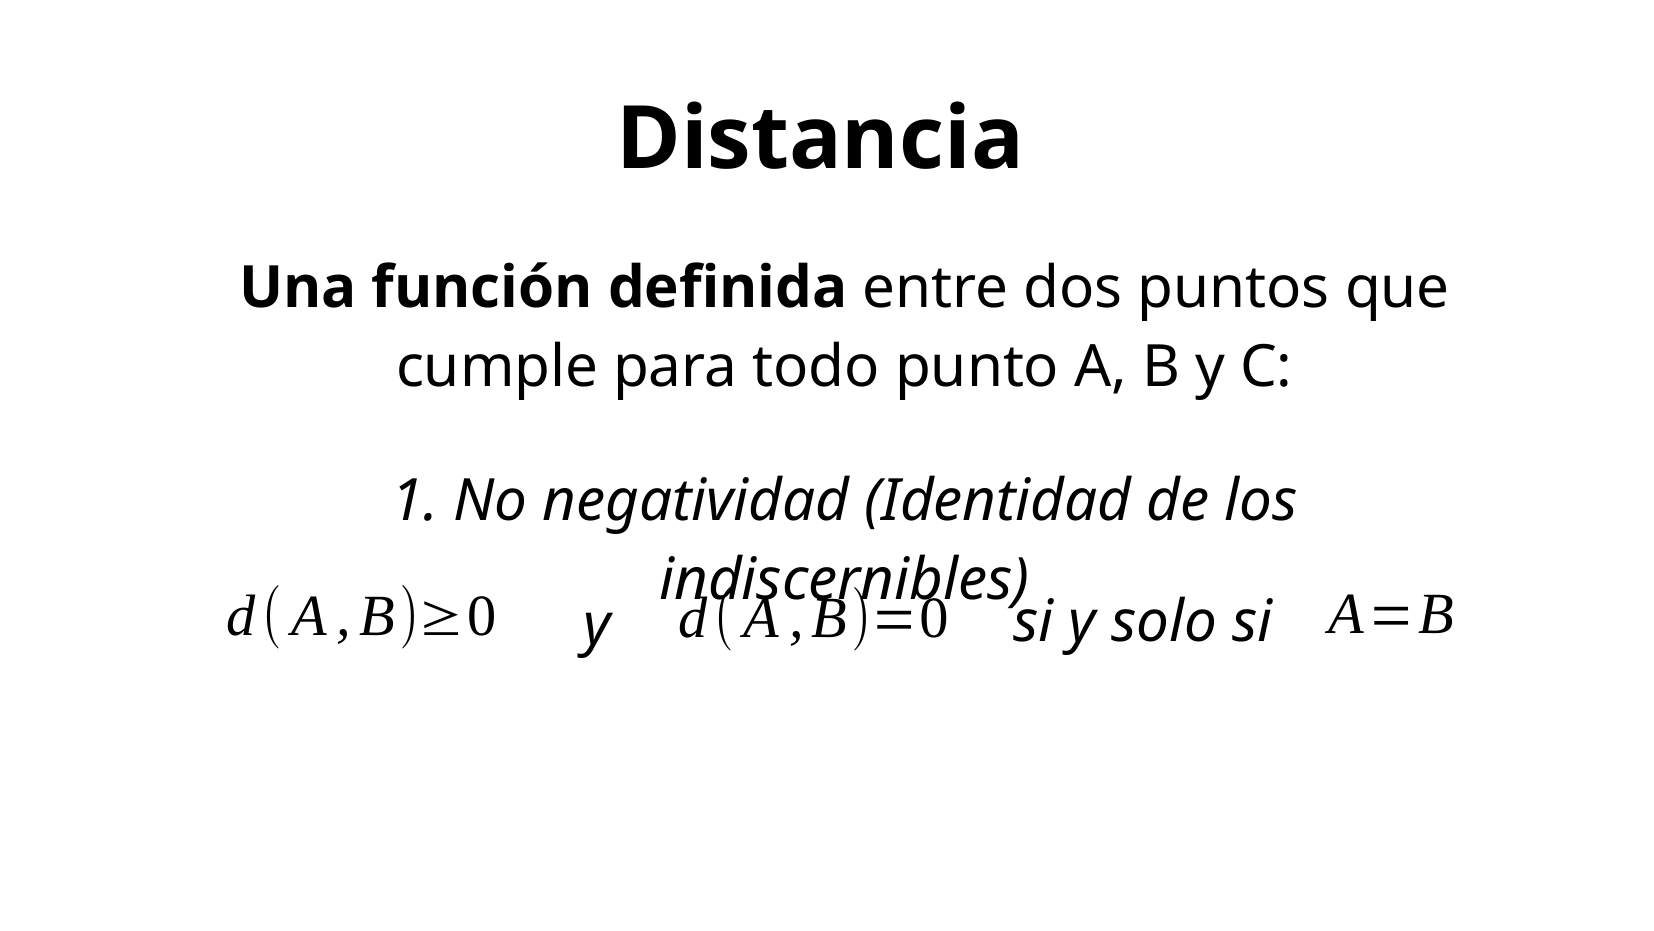

Distancia
Una función definida entre dos puntos que cumple para todo punto A, B y C:
1. No negatividad (Identidad de los indiscernibles)
si y solo si
y